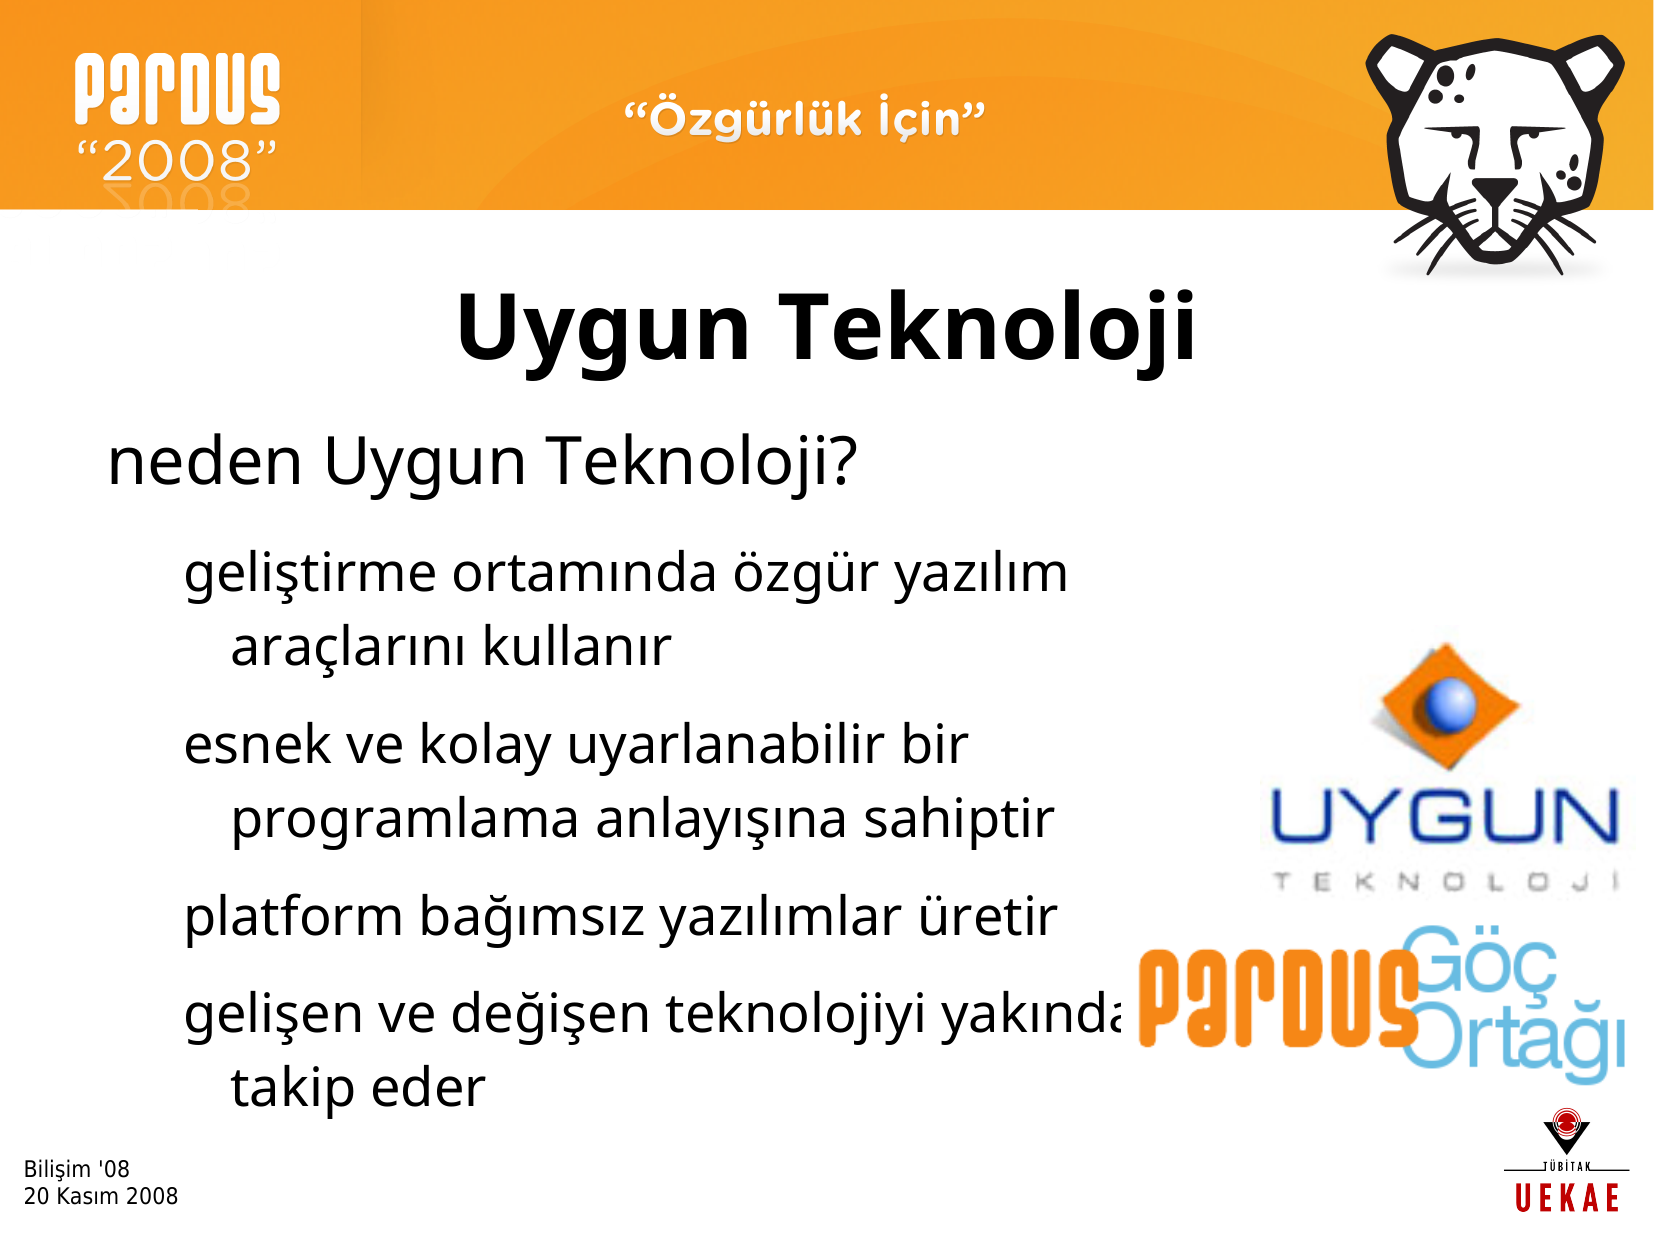

# Uygun Teknoloji
neden Uygun Teknoloji?
geliştirme ortamında özgür yazılım araçlarını kullanır
esnek ve kolay uyarlanabilir bir 	programlama anlayışına sahiptir
platform bağımsız yazılımlar üretir
gelişen ve değişen teknolojiyi yakından takip eder